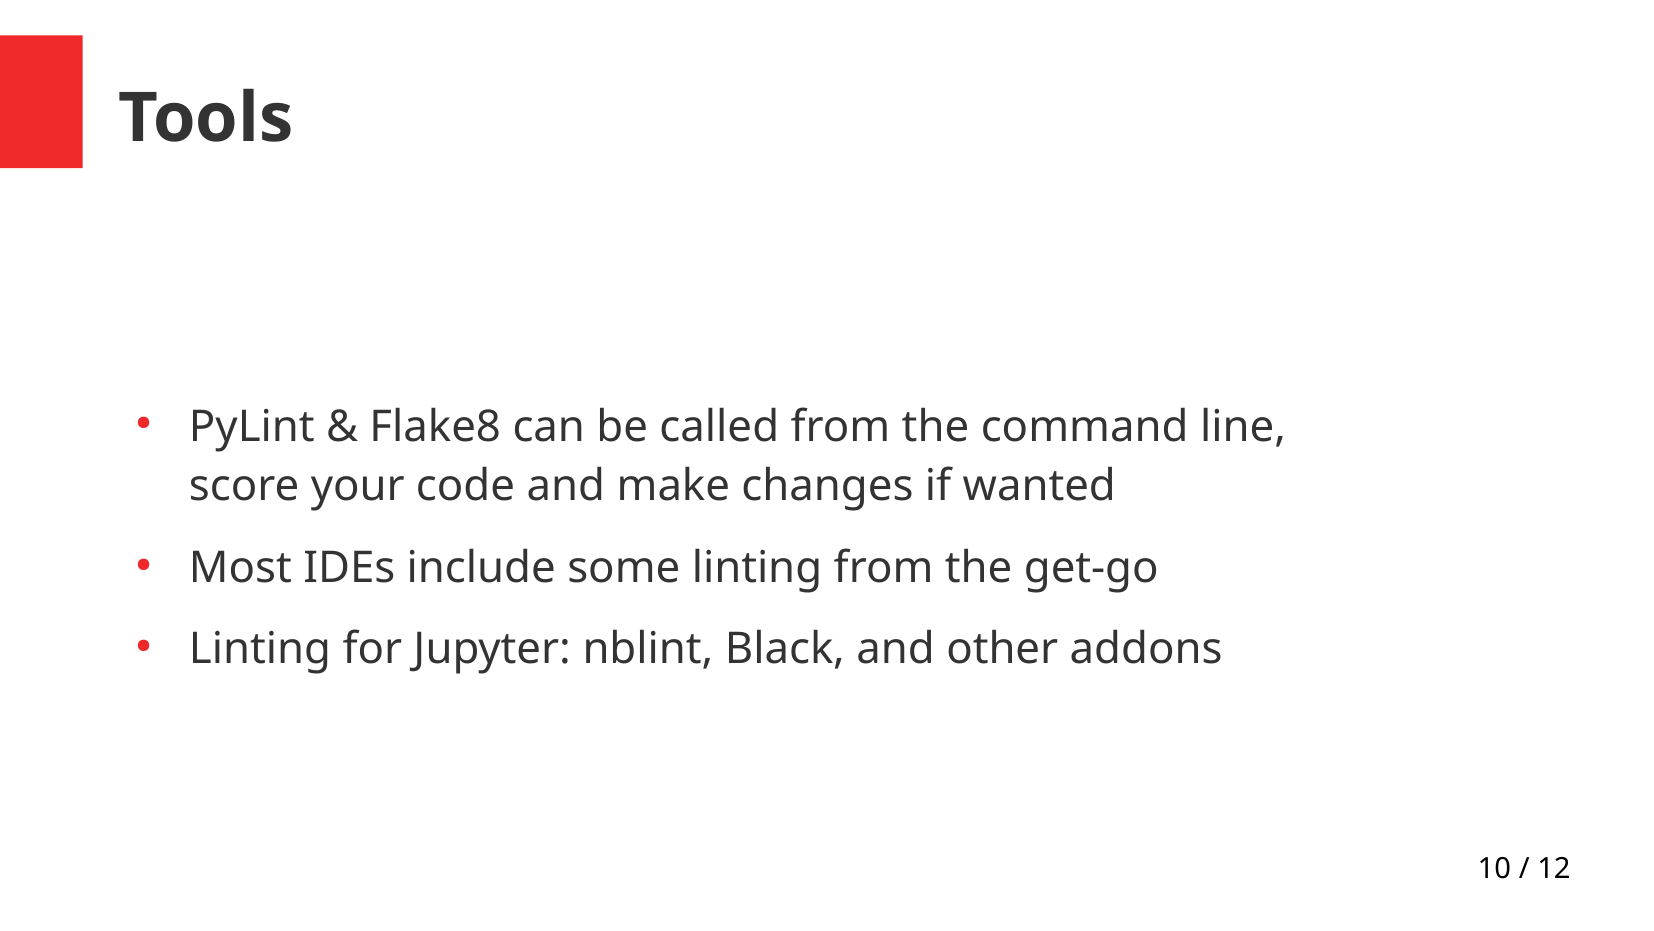

# Tools
PyLint & Flake8 can be called from the command line,
score your code and make changes if wanted
Most IDEs include some linting from the get-go
Linting for Jupyter: nblint, Black, and other addons
10